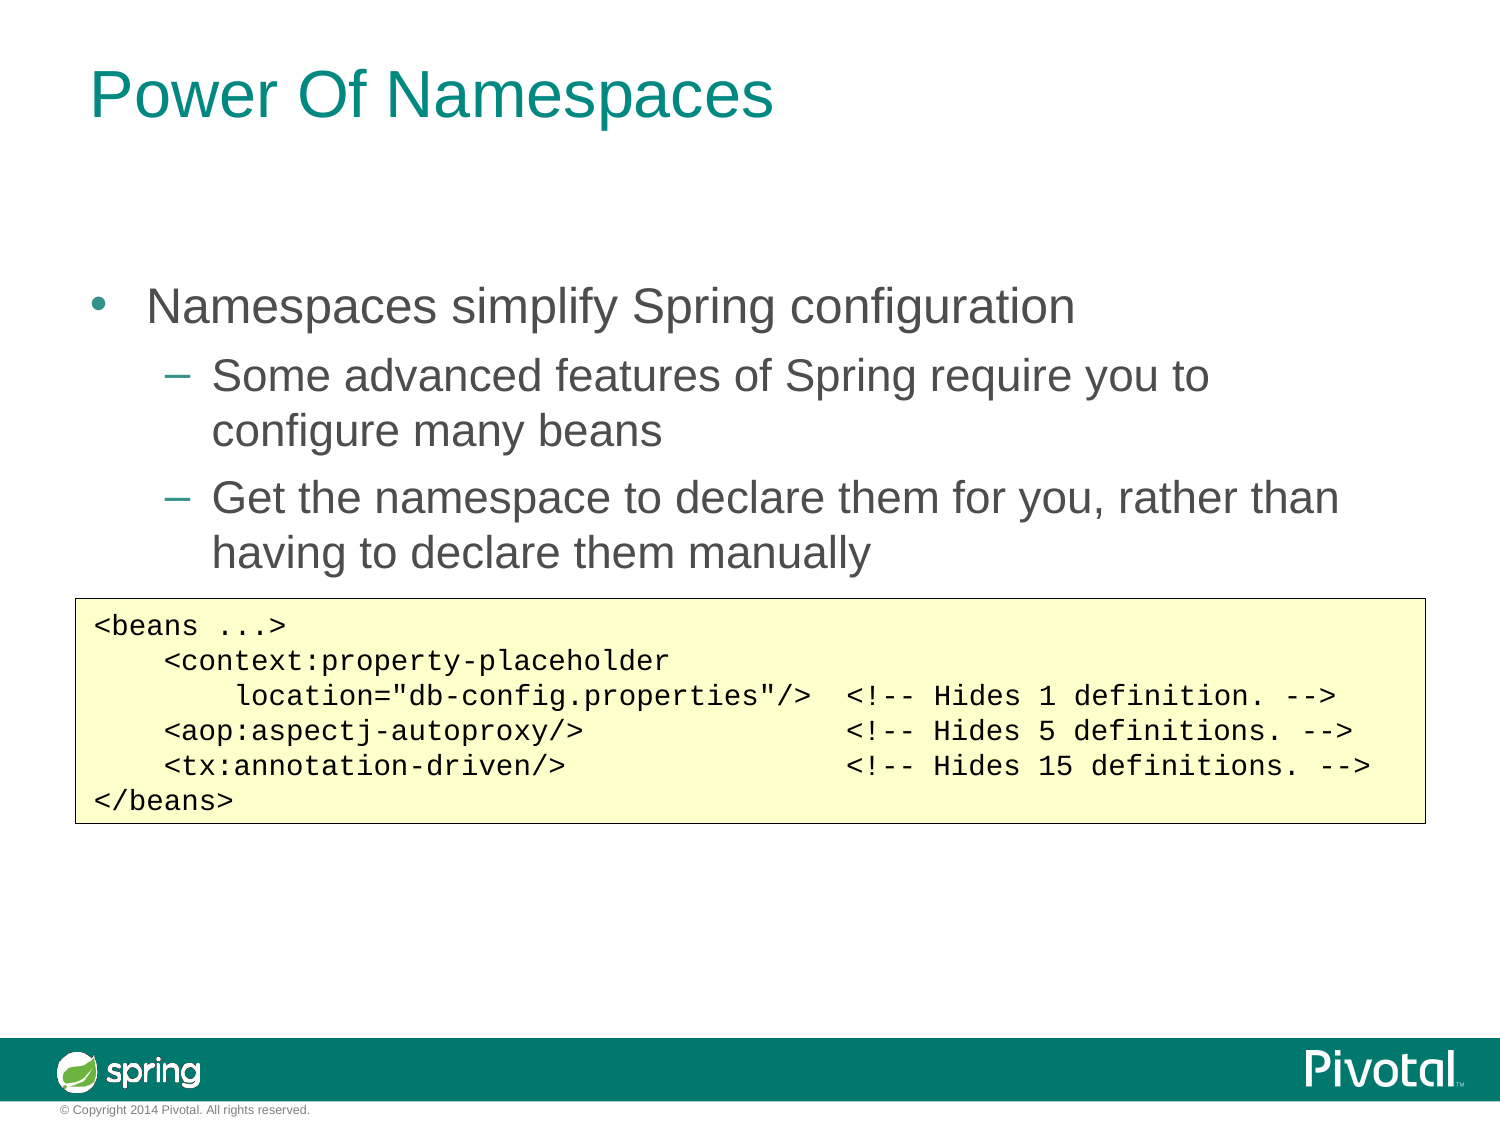

# Power Of Namespaces
Namespaces simplify Spring configuration
Some advanced features of Spring require you to configure many beans
Get the namespace to declare them for you, rather than having to declare them manually
<beans ...>
 <context:property-placeholder
 location="db-config.properties"/> <!-- Hides 1 definition. -->
 <aop:aspectj-autoproxy/> <!-- Hides 5 definitions. -->
 <tx:annotation-driven/> <!-- Hides 15 definitions. -->
</beans>